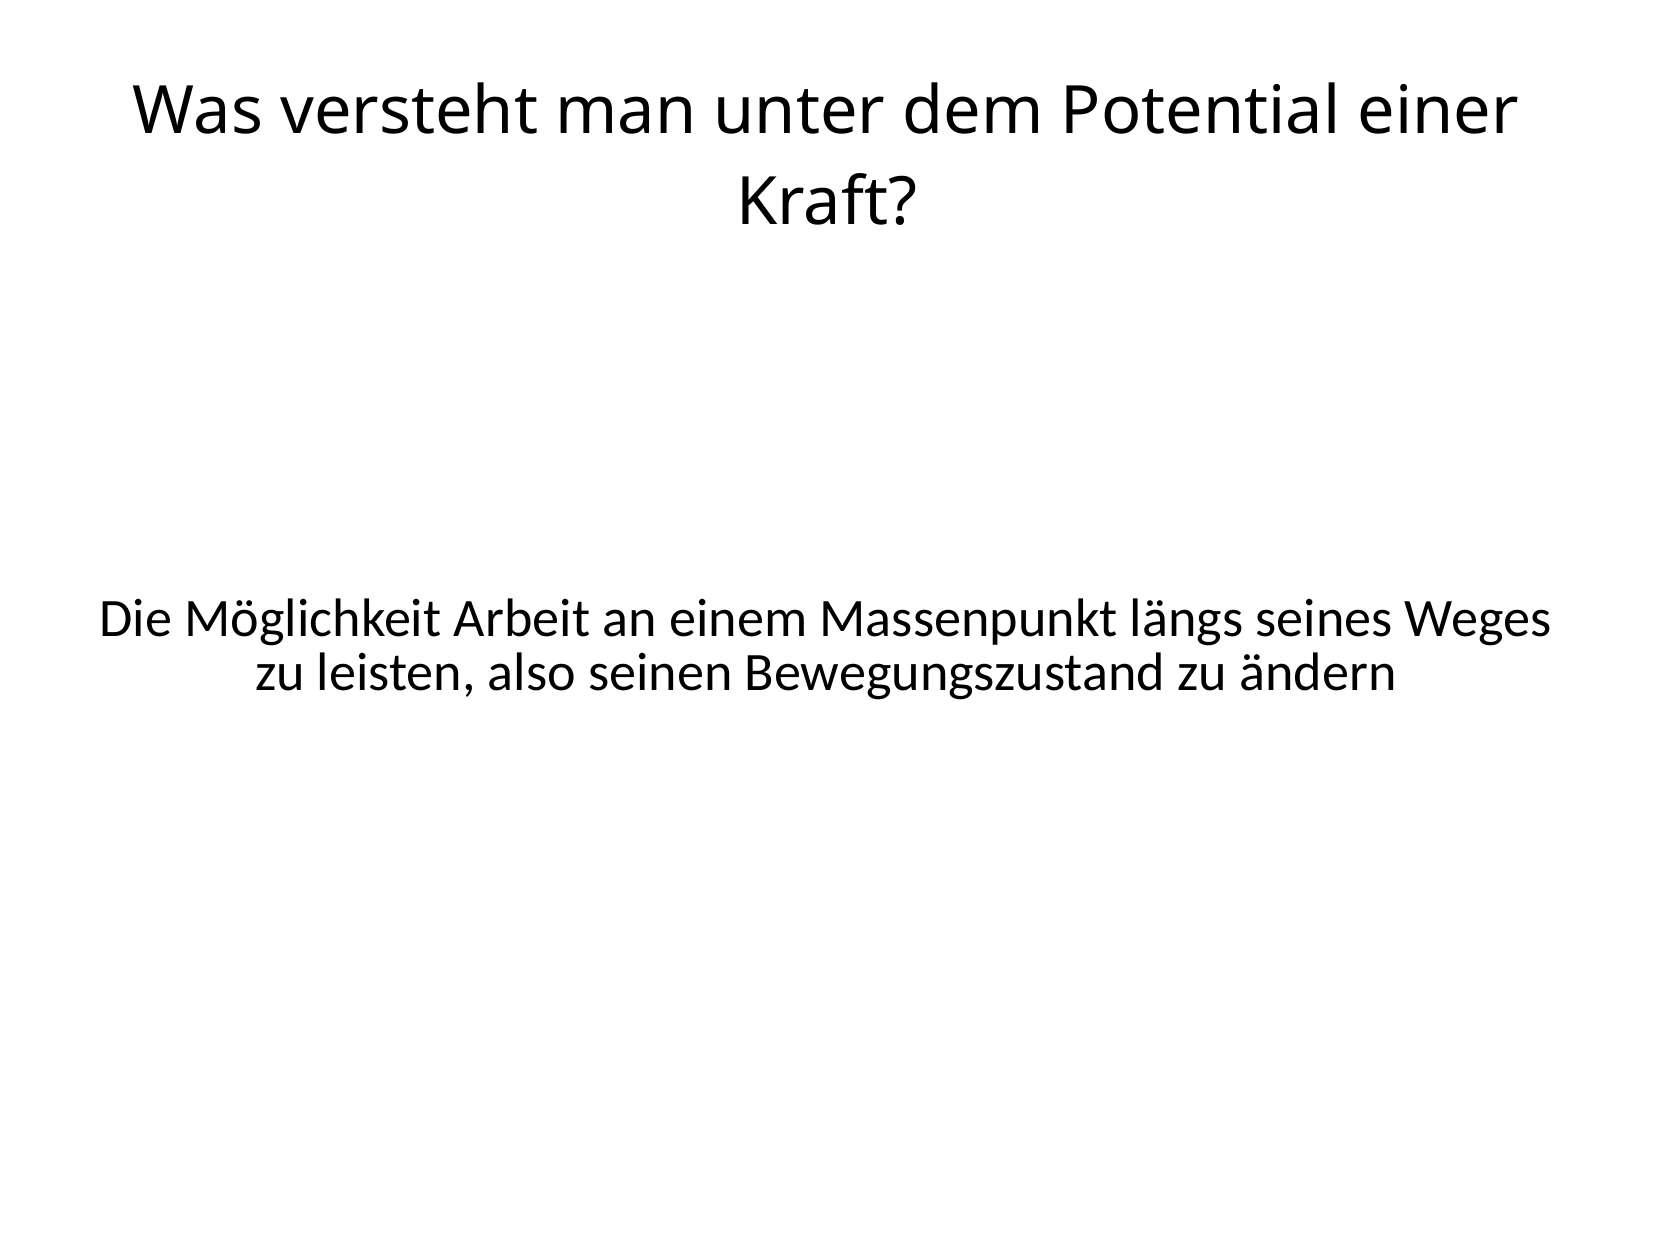

# Was versteht man unter dem Potential einer Kraft?
Die Möglichkeit Arbeit an einem Massenpunkt längs seines Weges zu leisten, also seinen Bewegungszustand zu ändern